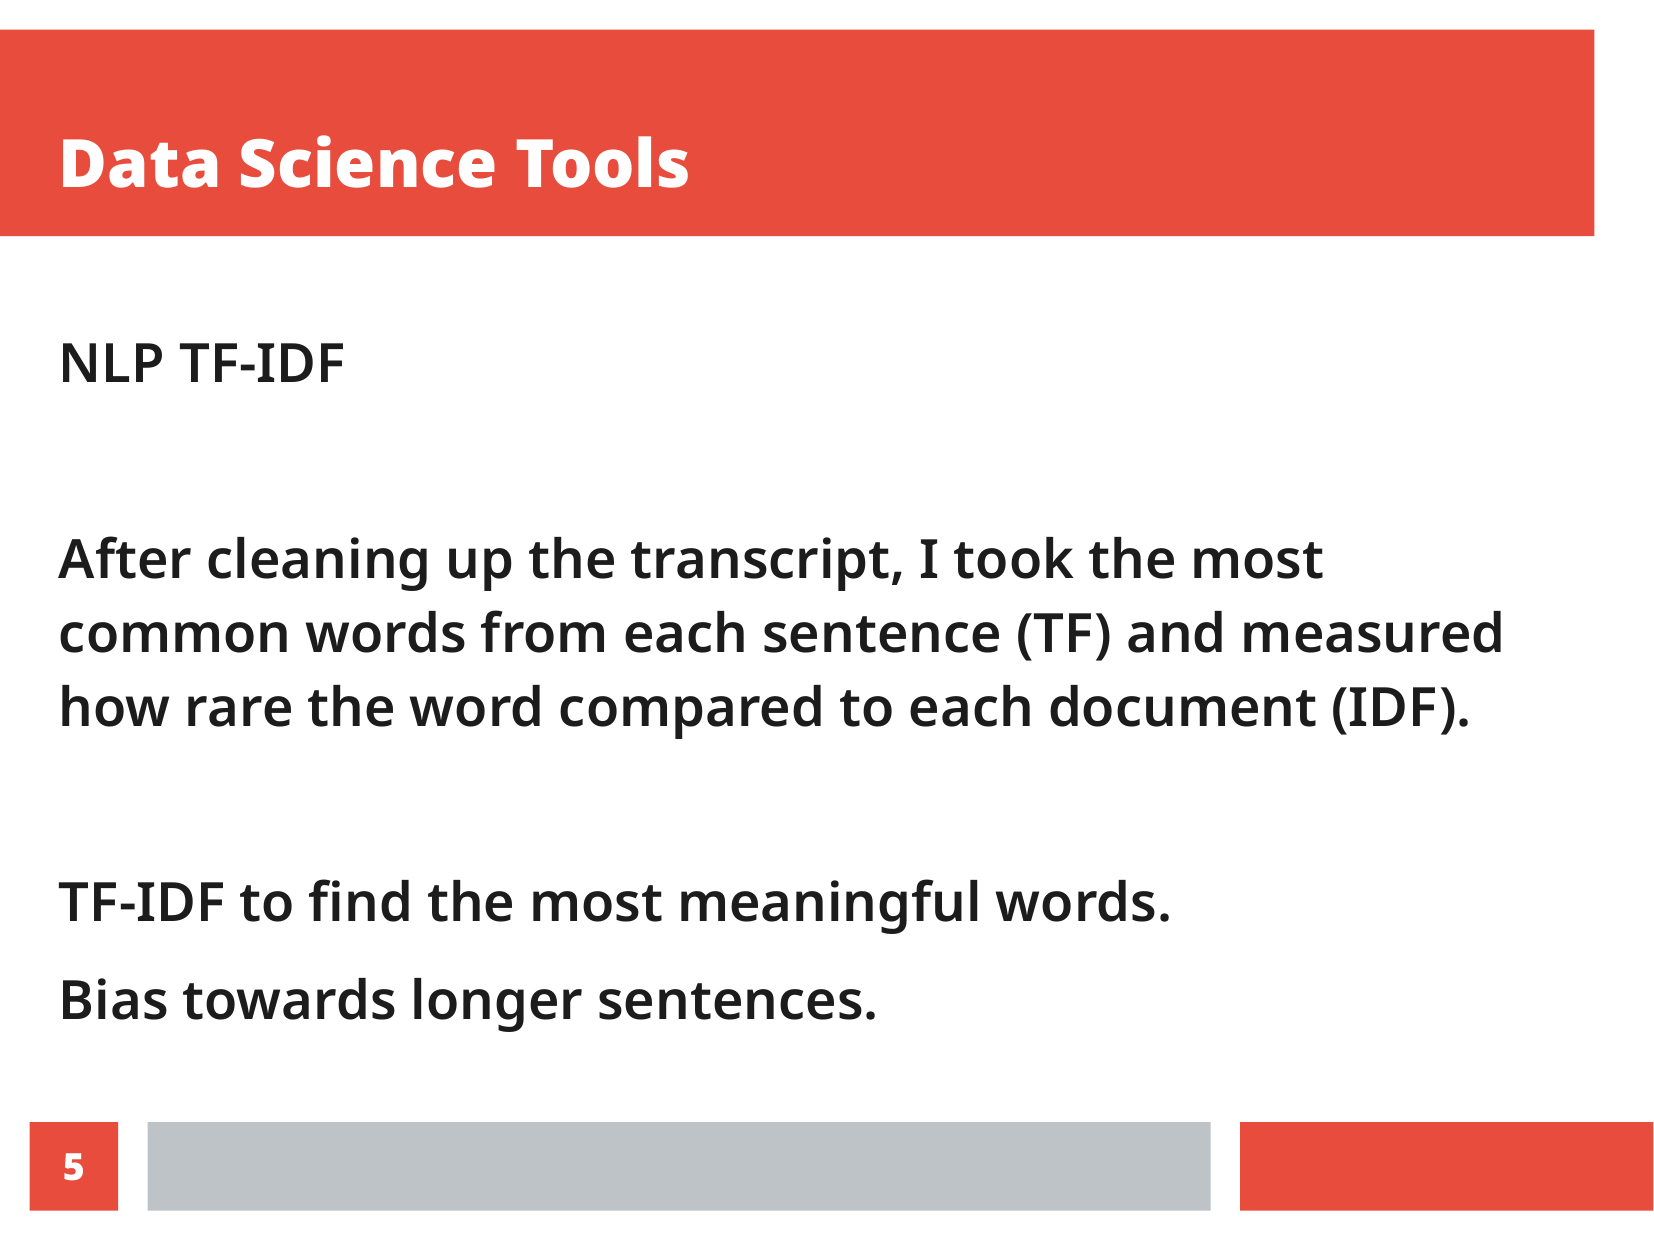

# Data Science Tools
NLP TF-IDF
After cleaning up the transcript, I took the most common words from each sentence (TF) and measured how rare the word compared to each document (IDF).
TF-IDF to find the most meaningful words.
Bias towards longer sentences.
5